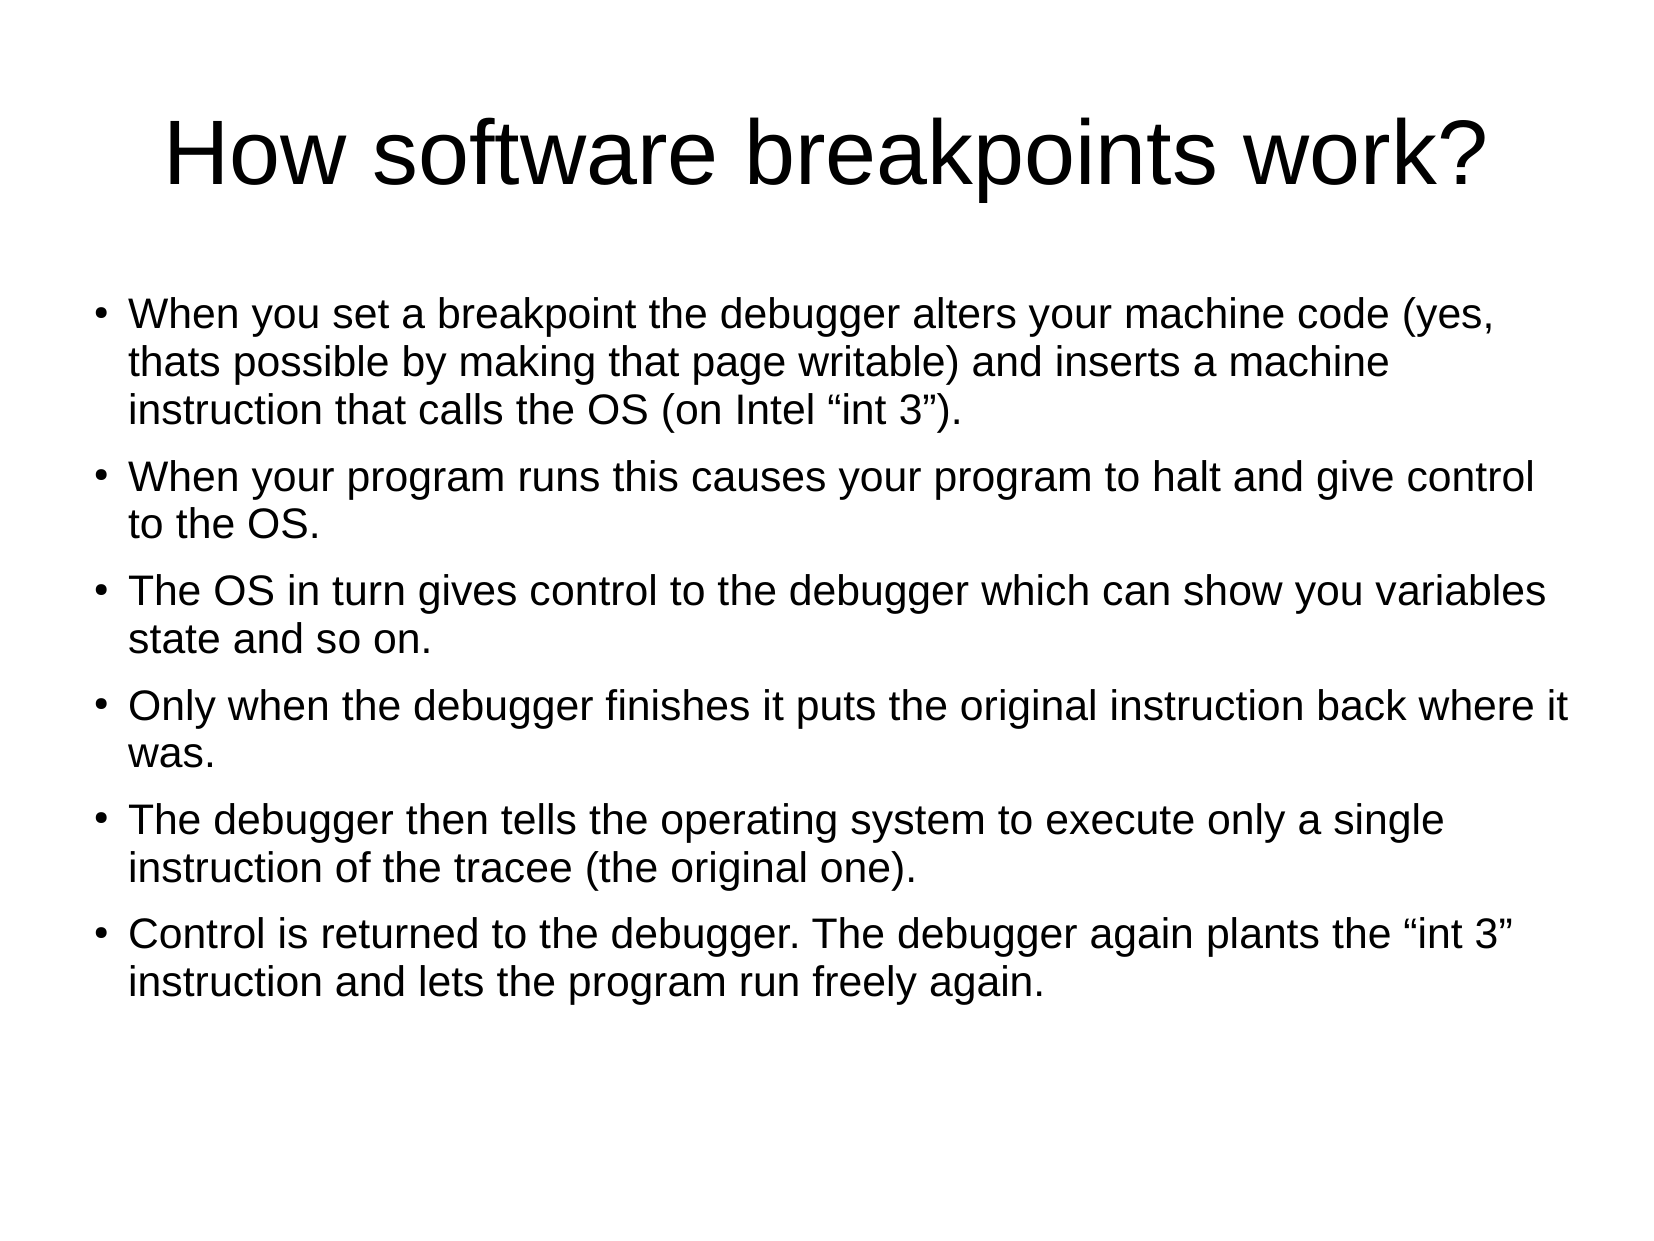

# How software breakpoints work?
When you set a breakpoint the debugger alters your machine code (yes, thats possible by making that page writable) and inserts a machine instruction that calls the OS (on Intel “int 3”).
When your program runs this causes your program to halt and give control to the OS.
The OS in turn gives control to the debugger which can show you variables state and so on.
Only when the debugger finishes it puts the original instruction back where it was.
The debugger then tells the operating system to execute only a single instruction of the tracee (the original one).
Control is returned to the debugger. The debugger again plants the “int 3” instruction and lets the program run freely again.